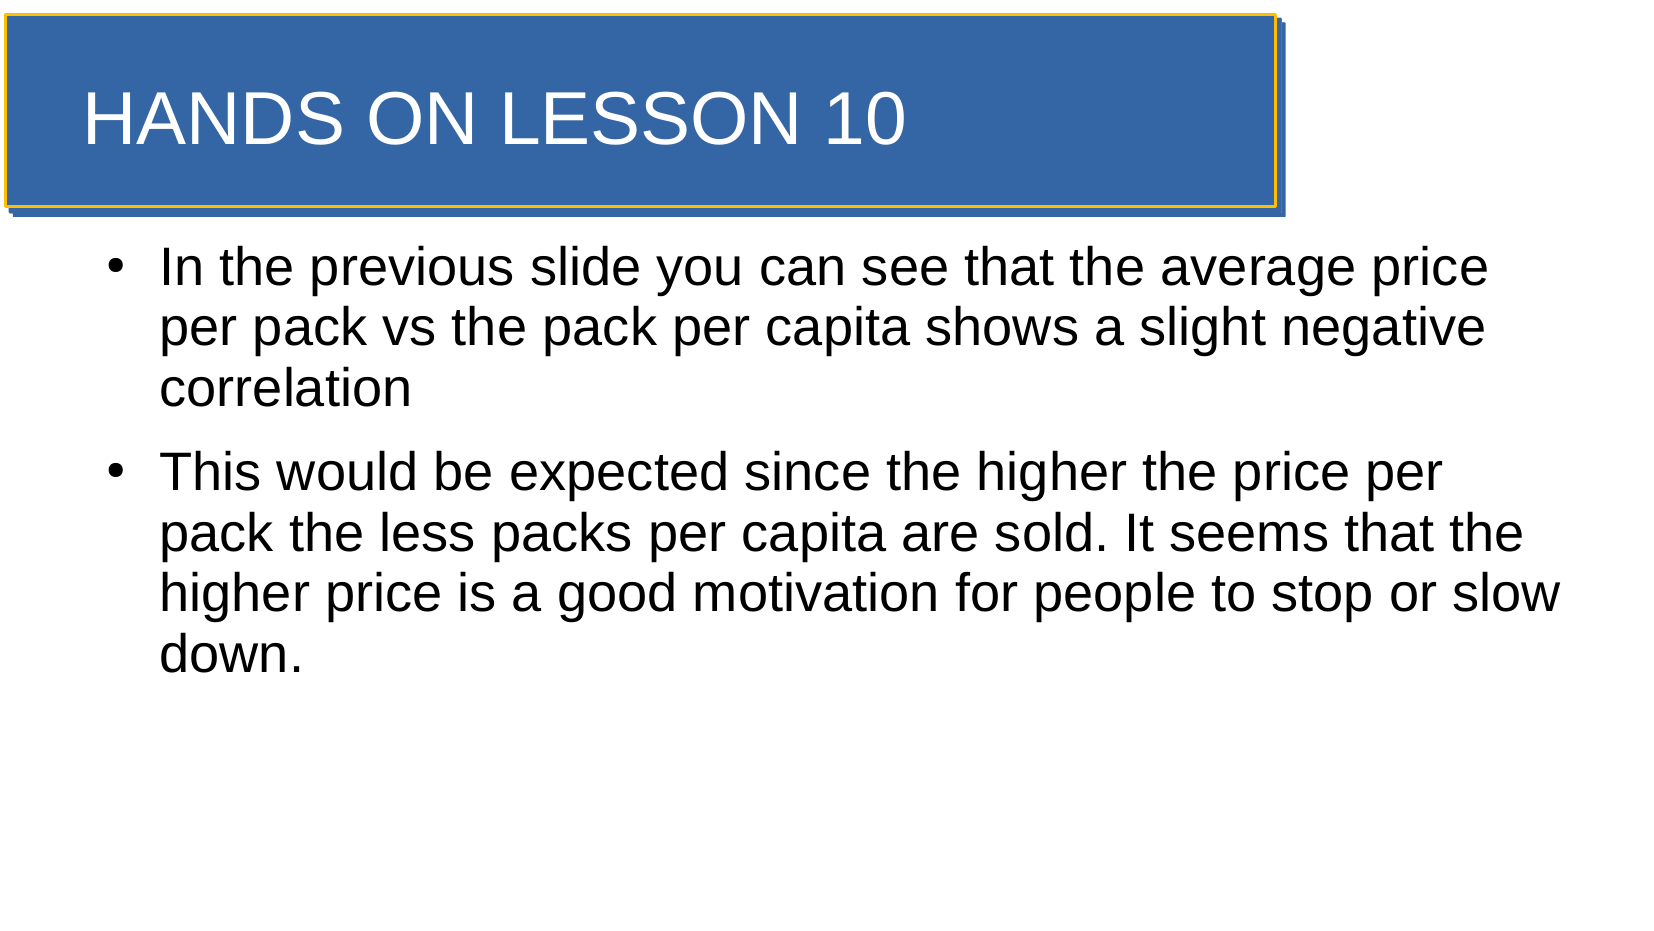

# HANDS ON LESSON 10
In the previous slide you can see that the average price per pack vs the pack per capita shows a slight negative correlation
This would be expected since the higher the price per pack the less packs per capita are sold. It seems that the higher price is a good motivation for people to stop or slow down.